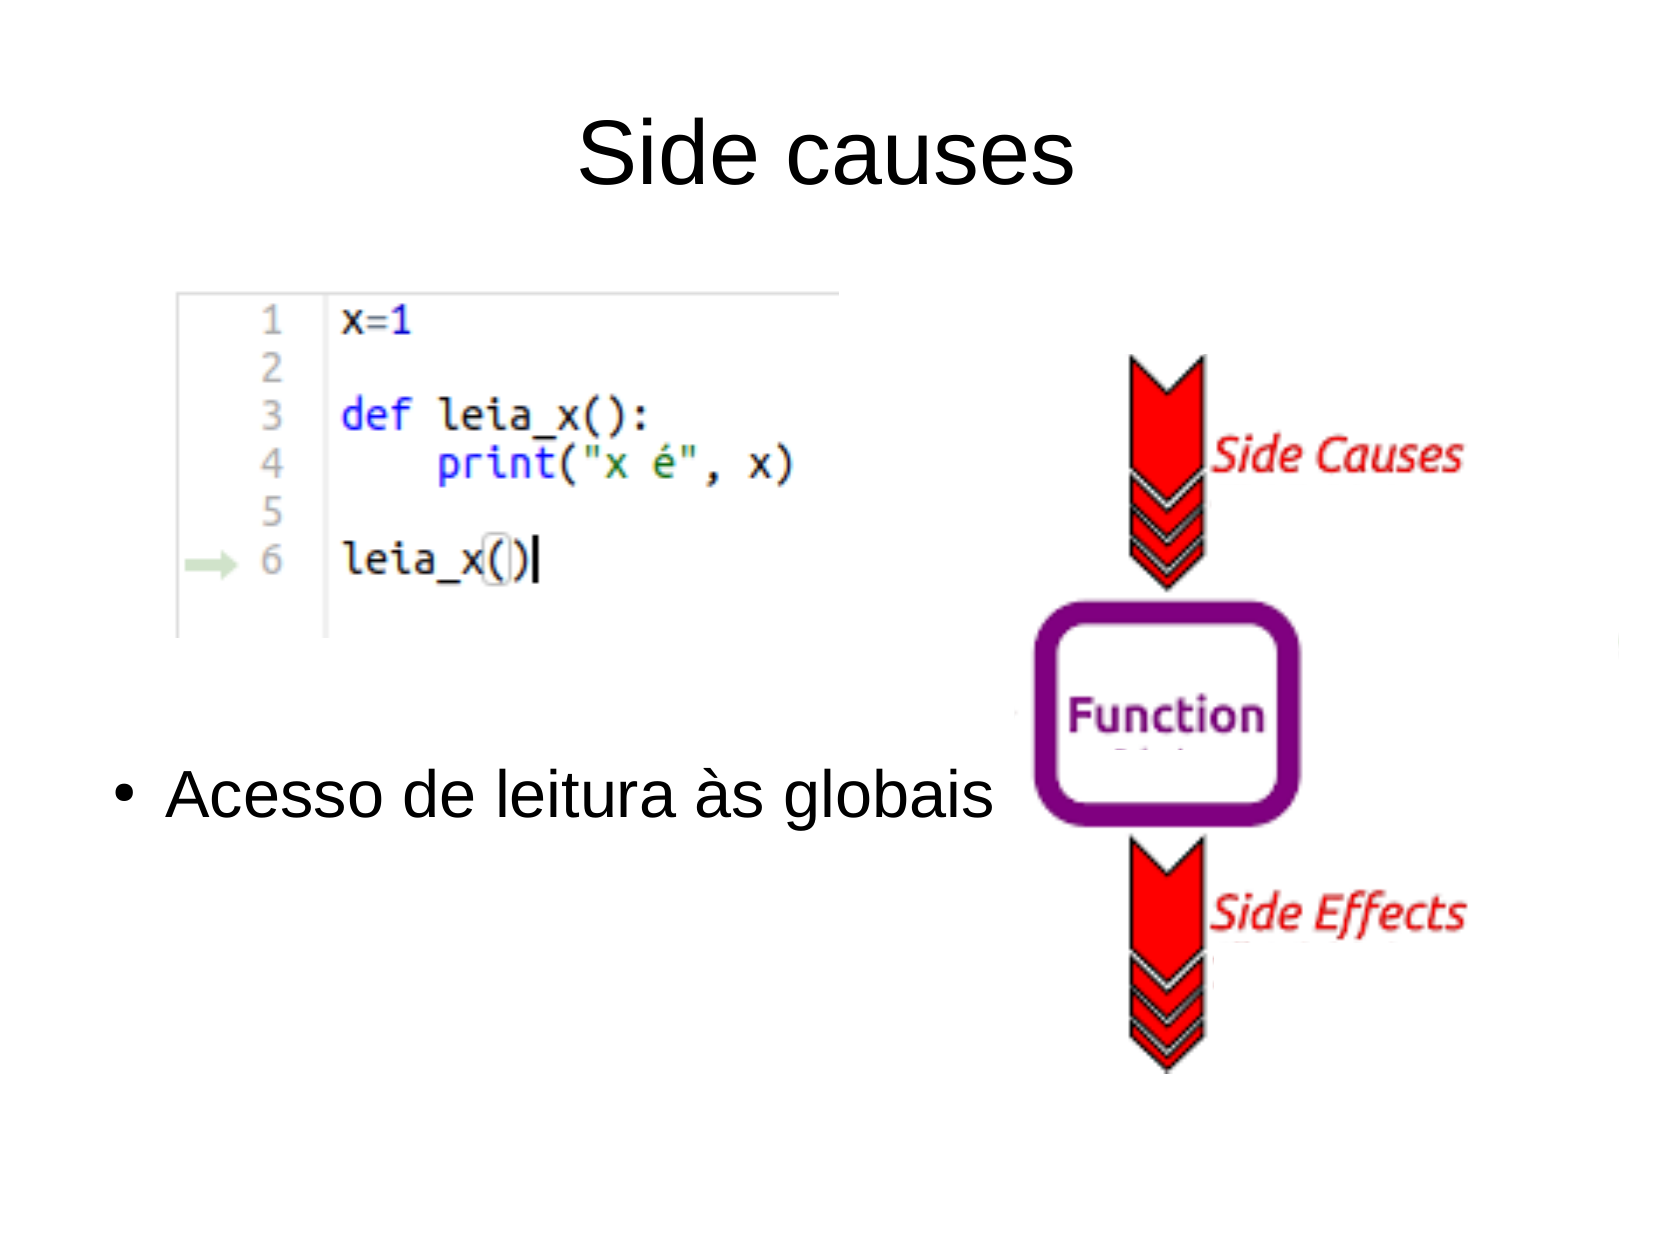

# Side causes
Acesso de leitura às globais